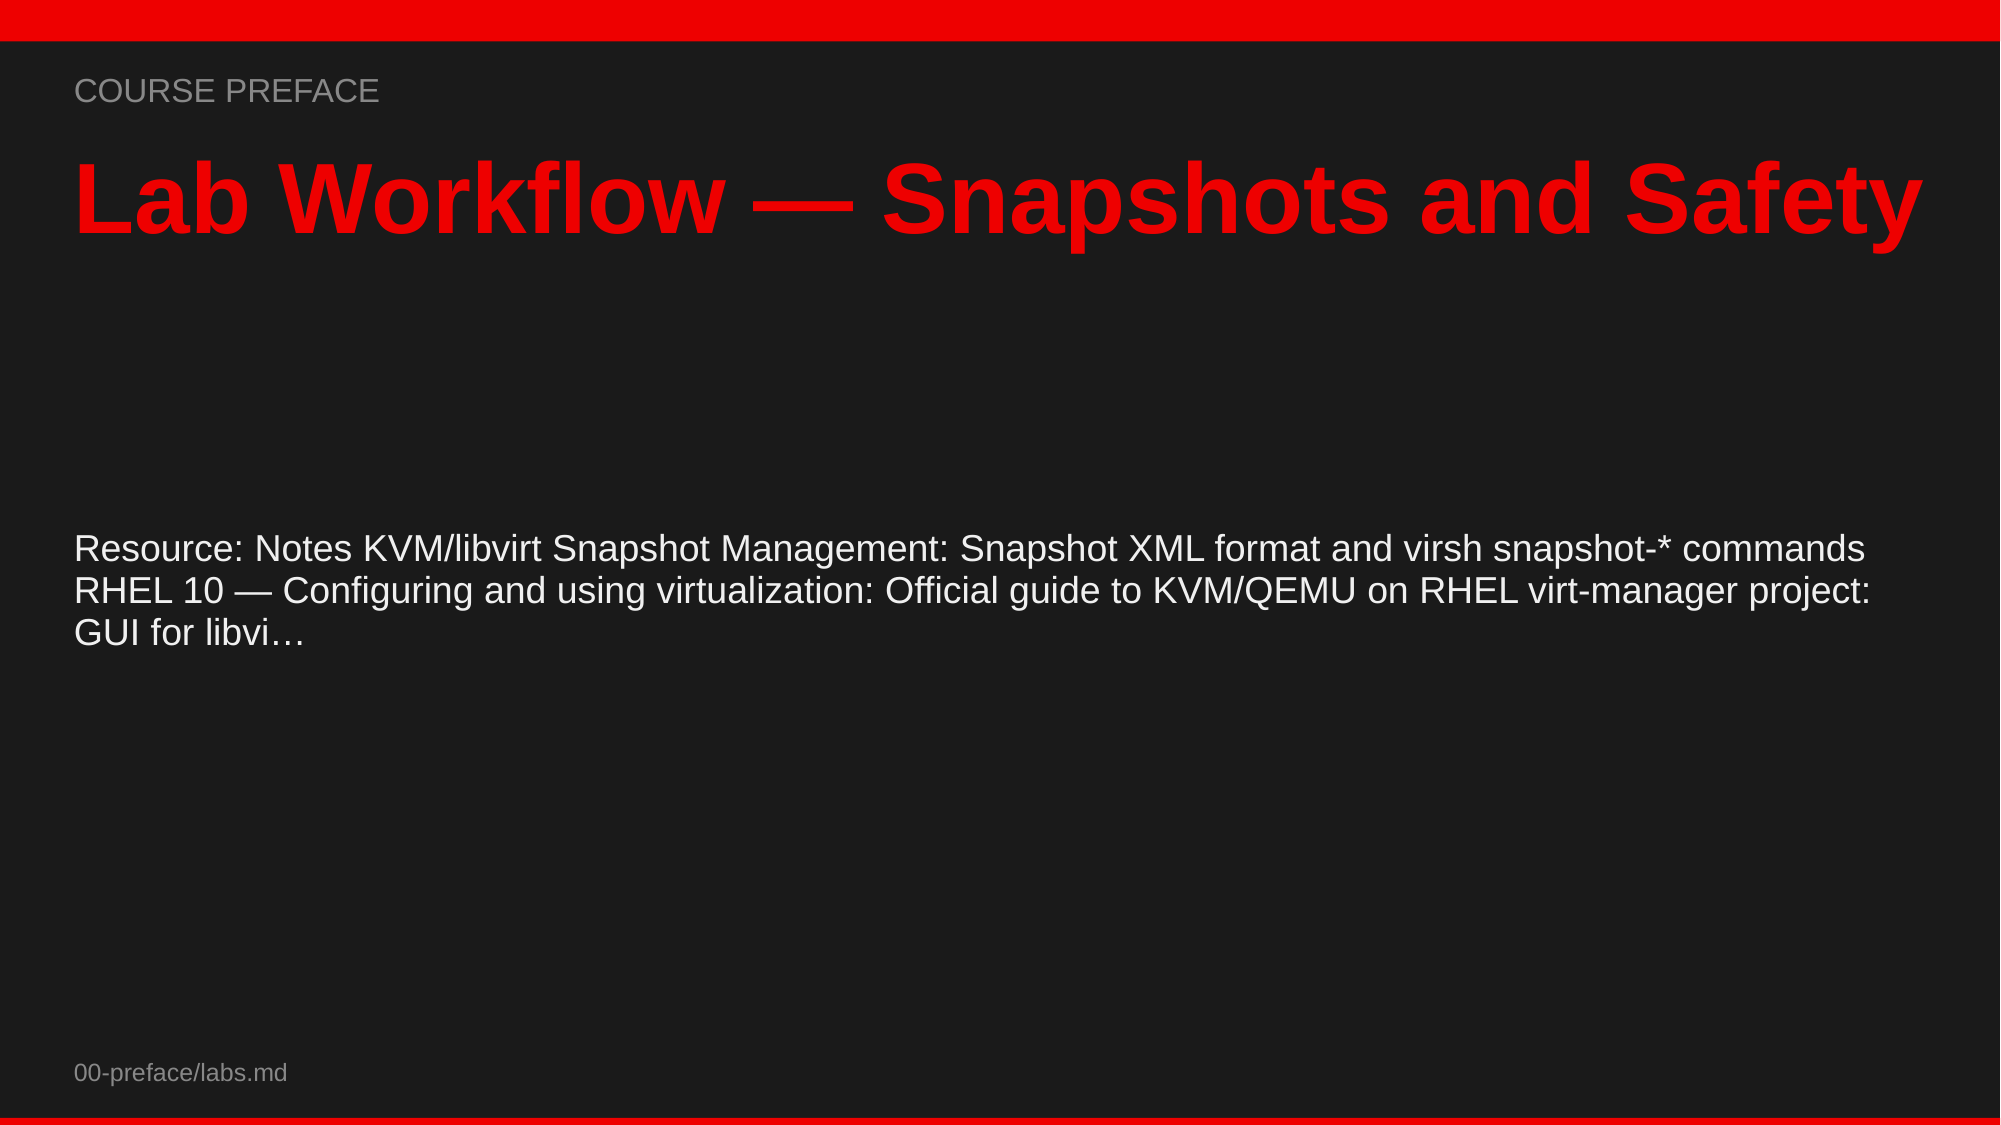

COURSE PREFACE
Lab Workflow — Snapshots and Safety
Resource: Notes KVM/libvirt Snapshot Management: Snapshot XML format and virsh snapshot-* commands RHEL 10 — Configuring and using virtualization: Official guide to KVM/QEMU on RHEL virt-manager project: GUI for libvi…
00-preface/labs.md